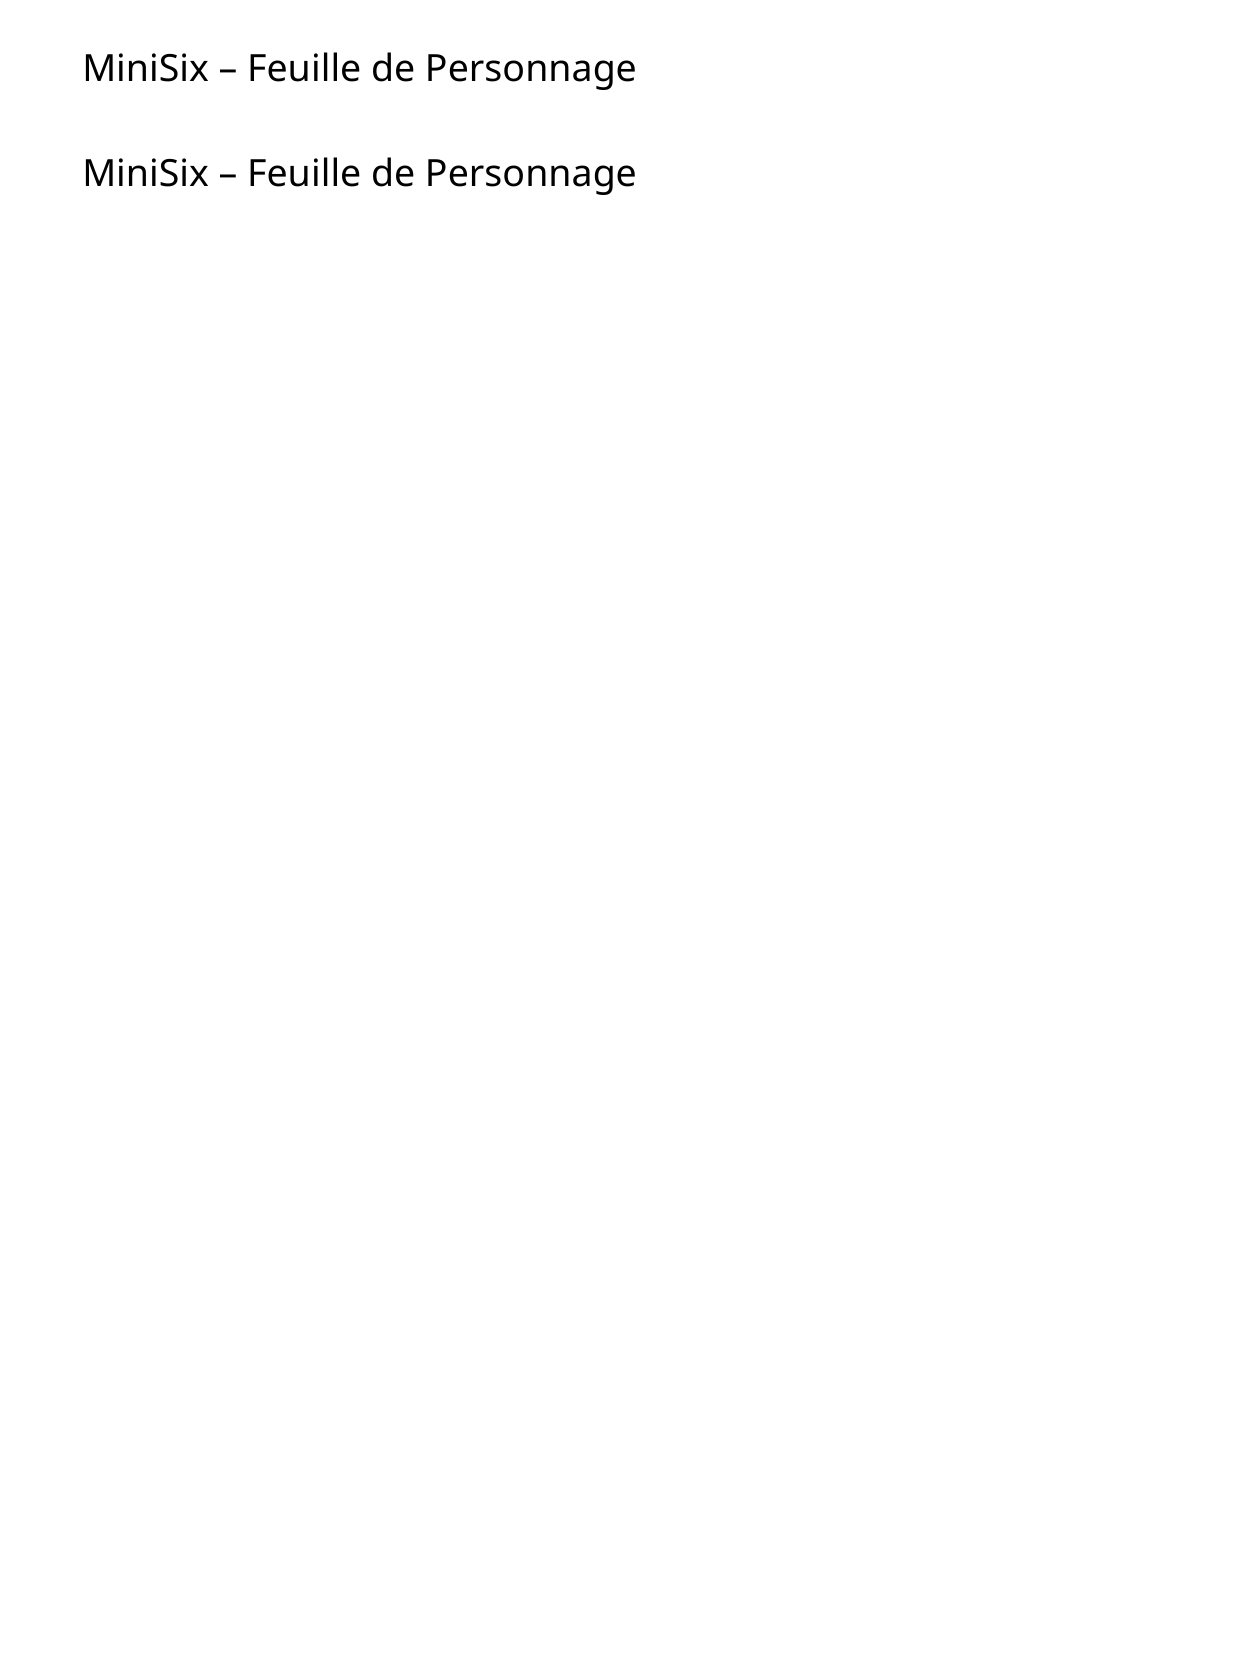

MiniSix – Feuille de Personnage
MiniSix – Feuille de Personnage